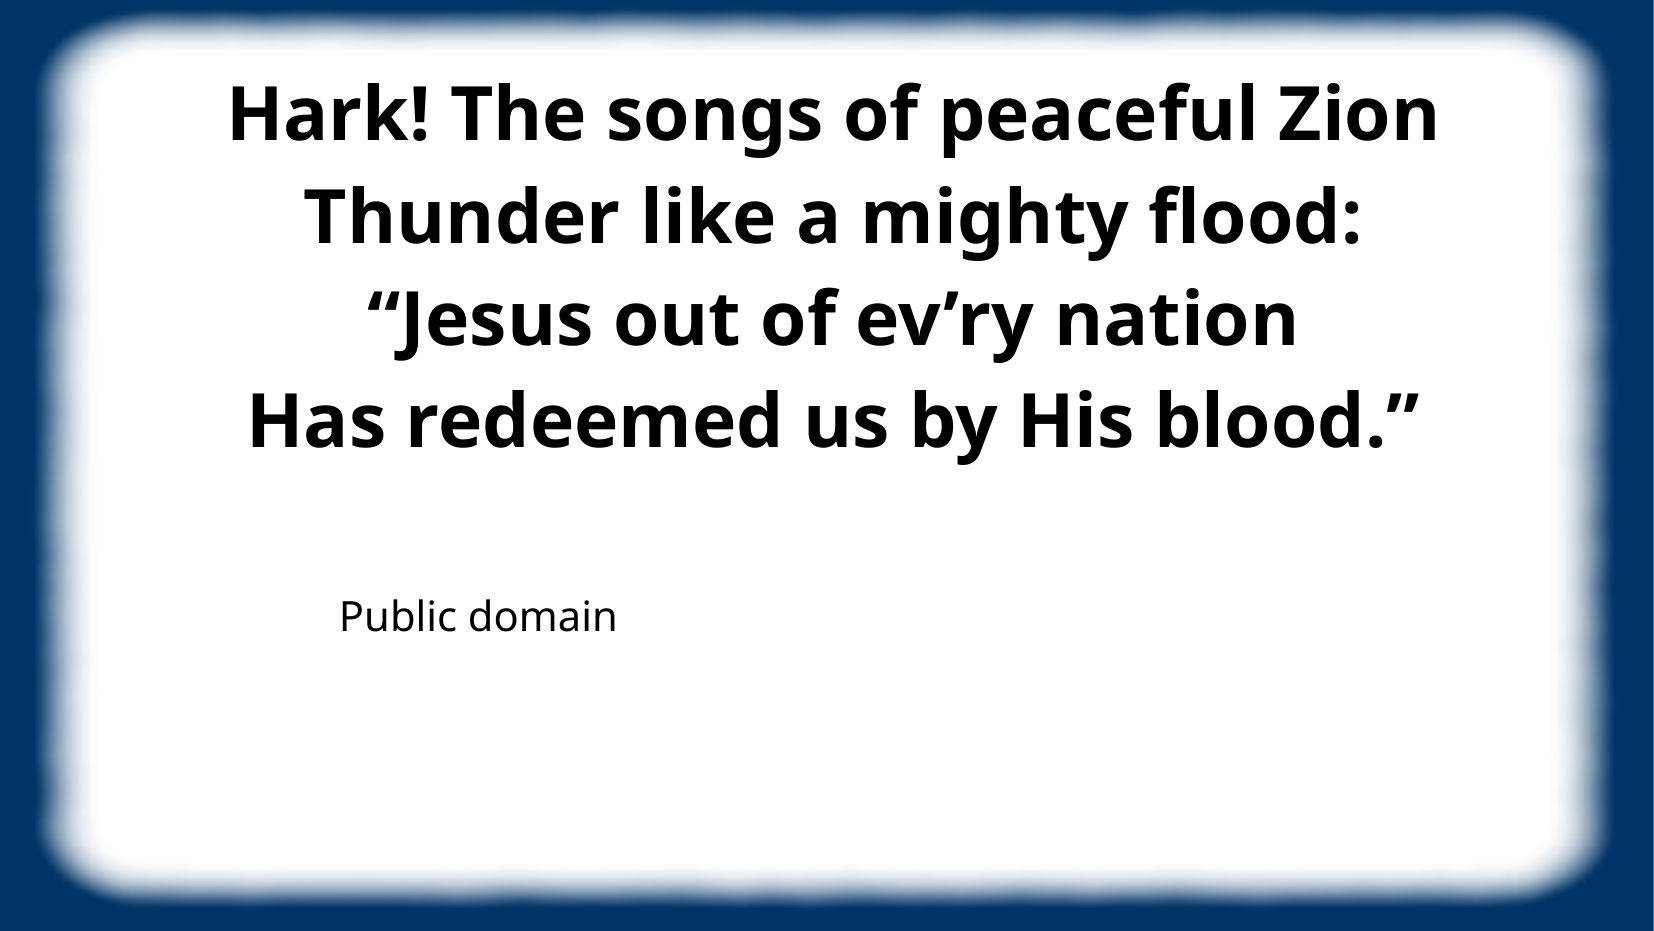

Hark! The songs of peaceful Zion
Thunder like a mighty flood:
“Jesus out of ev’ry nation
Has redeemed us by His blood.”
 Public domain